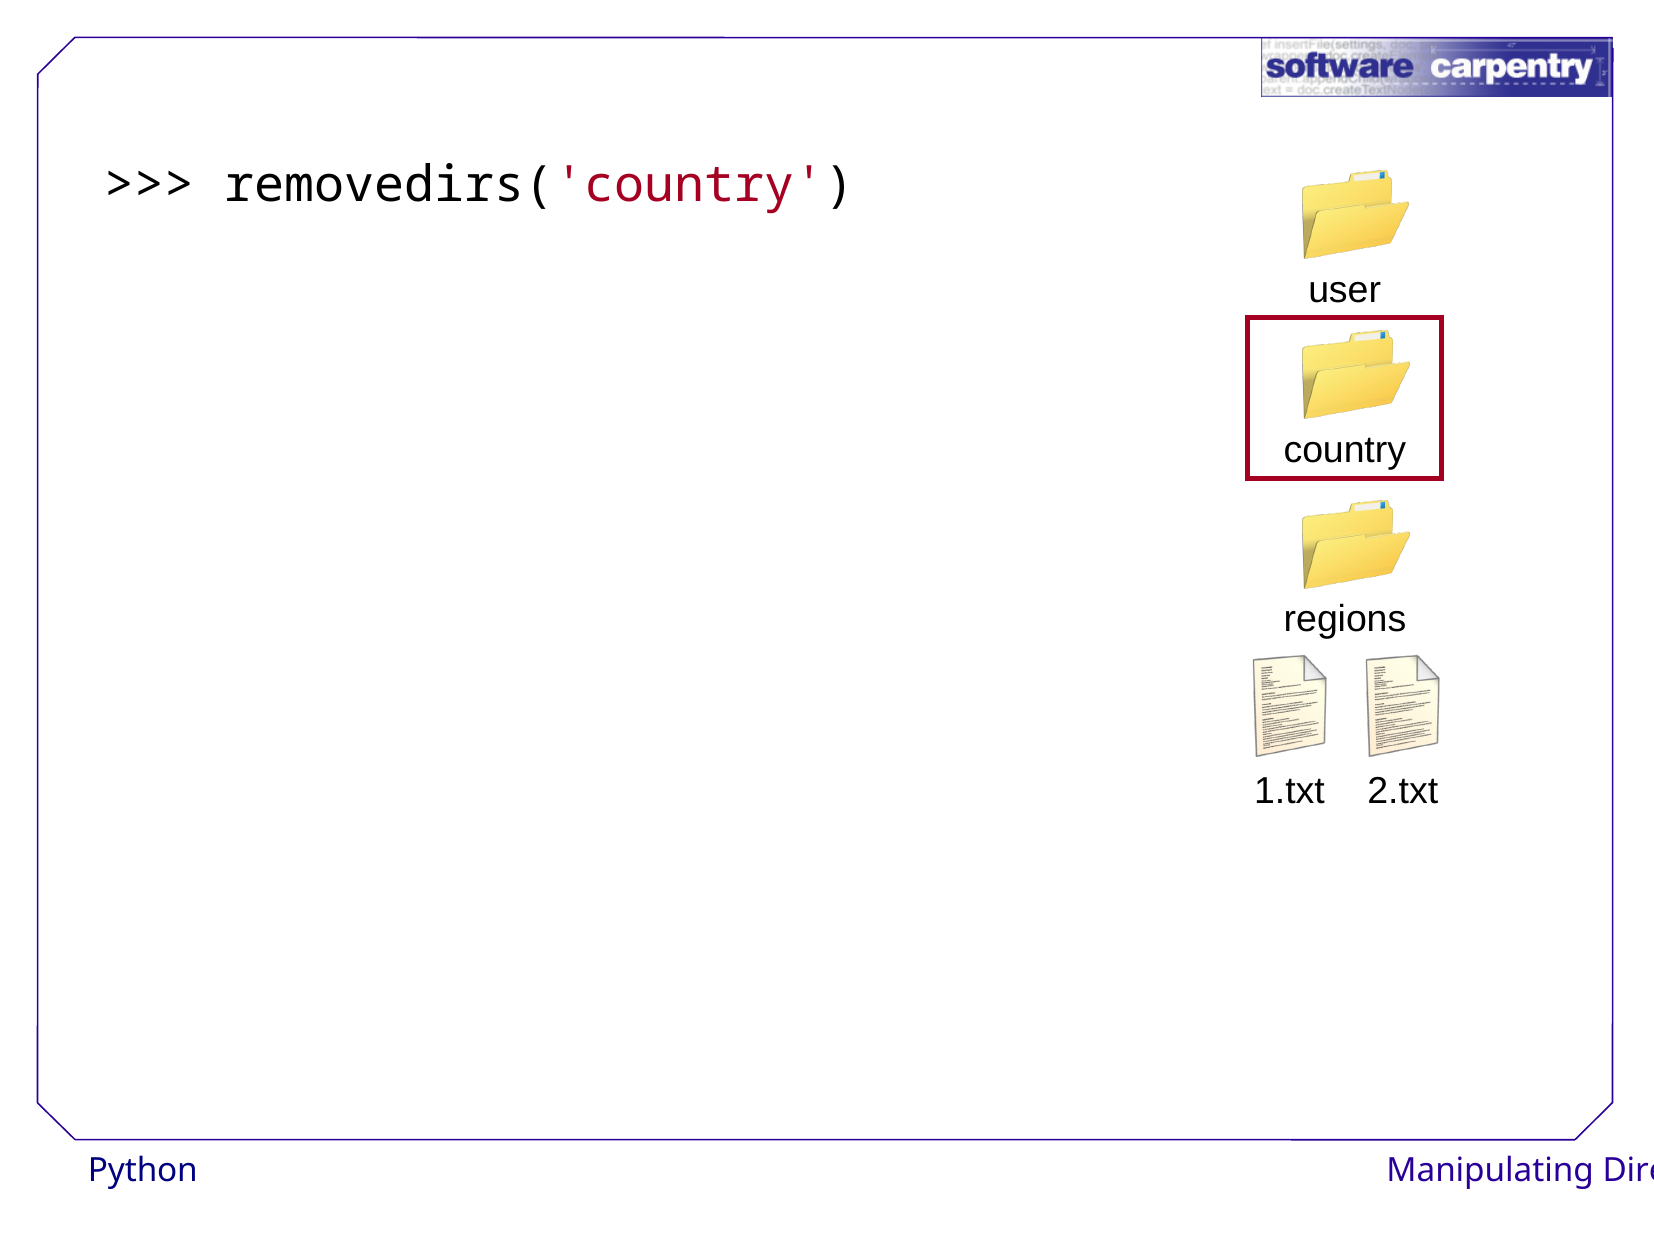

>>> removedirs('country')
user
country
regions
1.txt
2.txt